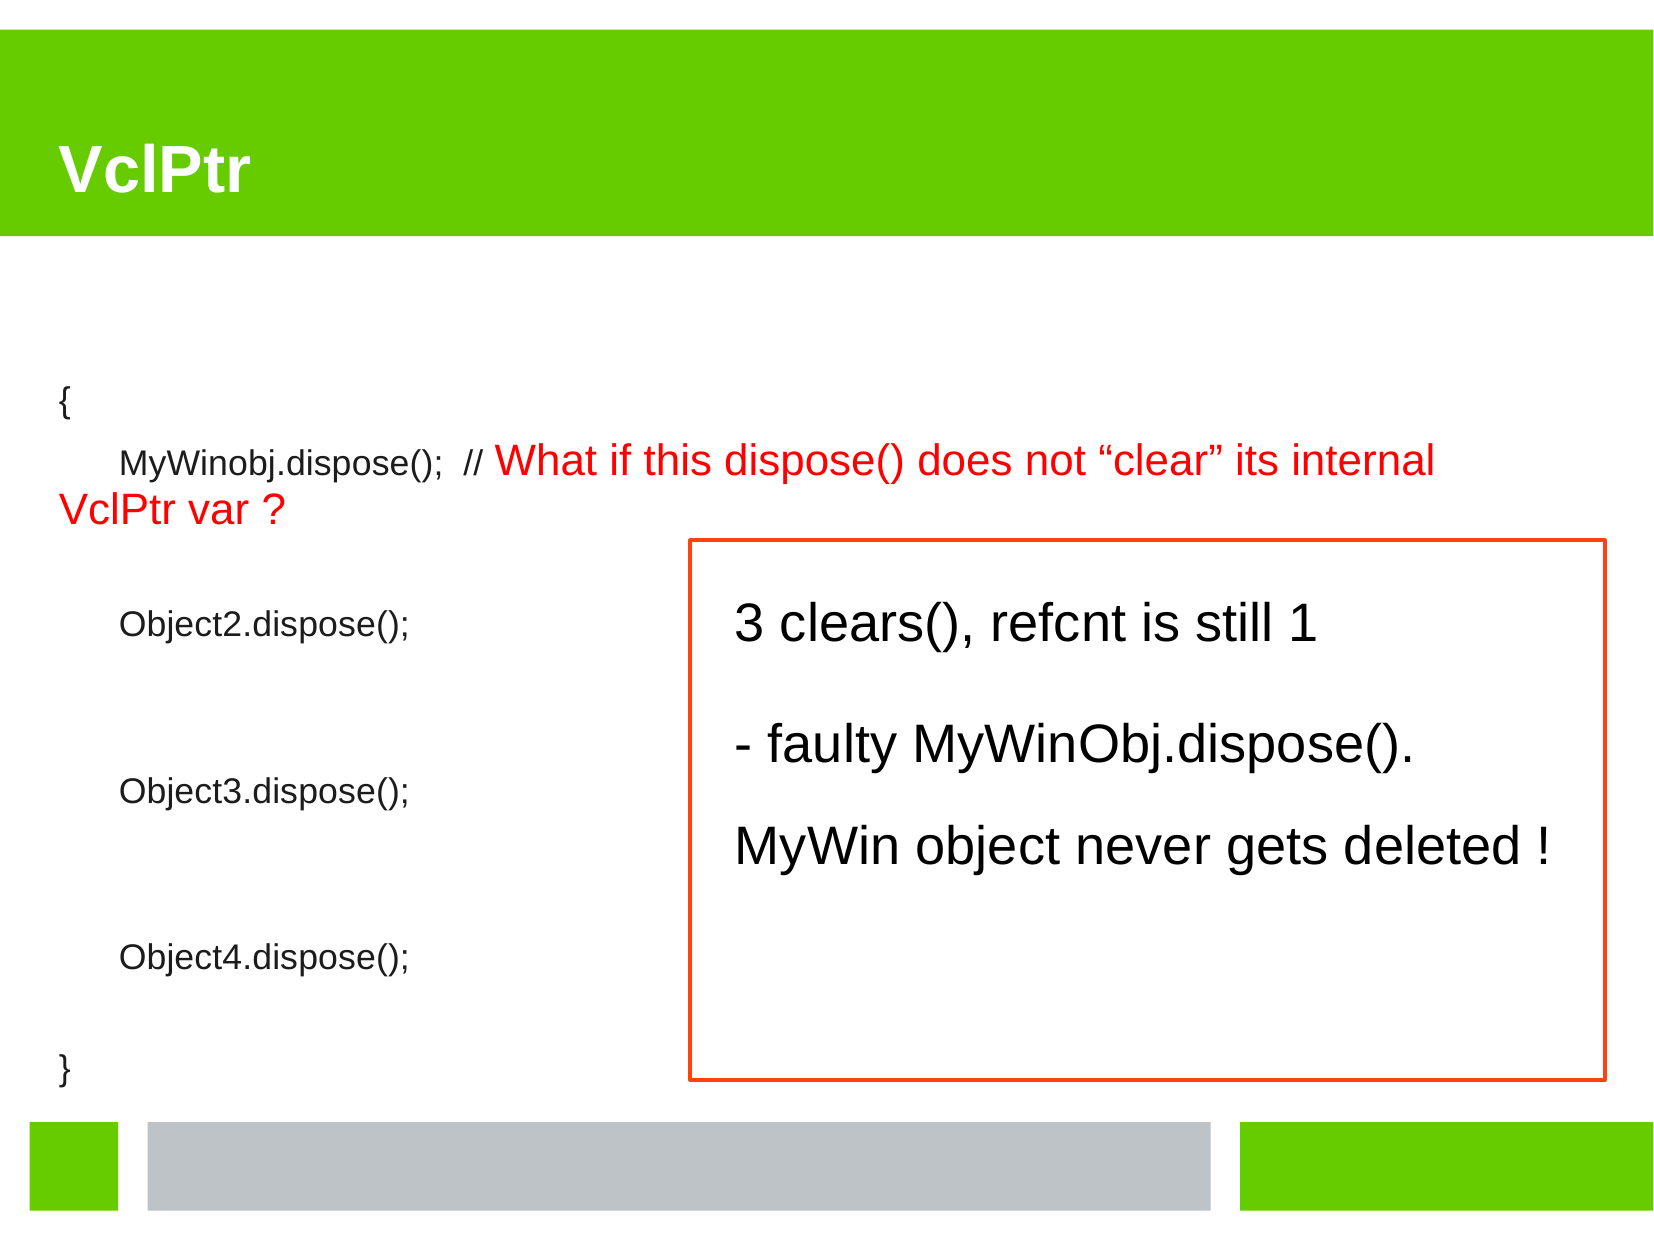

# VclPtr
{
 MyWinobj.dispose(); // What if this dispose() does not “clear” its internal VclPtr var ?
 Object2.dispose();
 Object3.dispose();
 Object4.dispose();
}
3 clears(), refcnt is still 1
- faulty MyWinObj.dispose().
MyWin object never gets deleted !